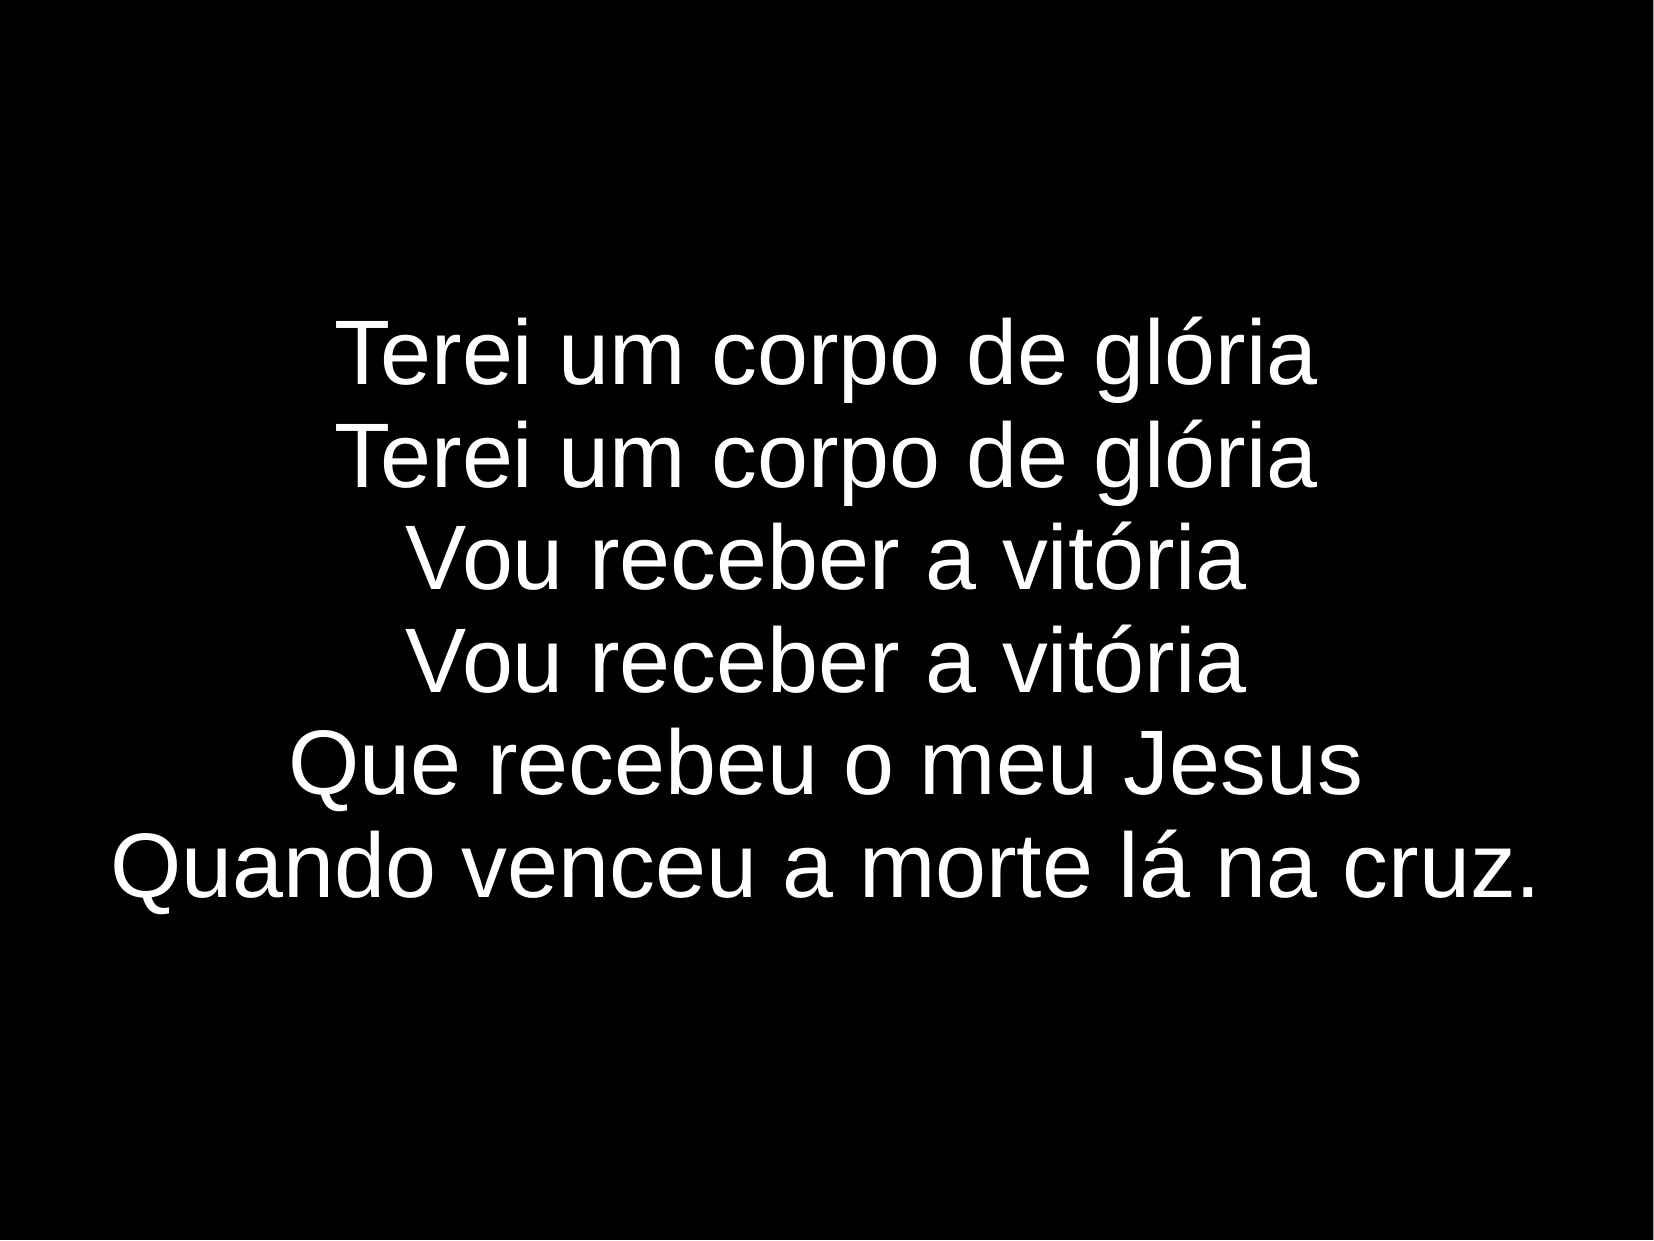

# Terei um corpo de glória
Terei um corpo de glória
Vou receber a vitória
Vou receber a vitória
Que recebeu o meu Jesus
Quando venceu a morte lá na cruz.